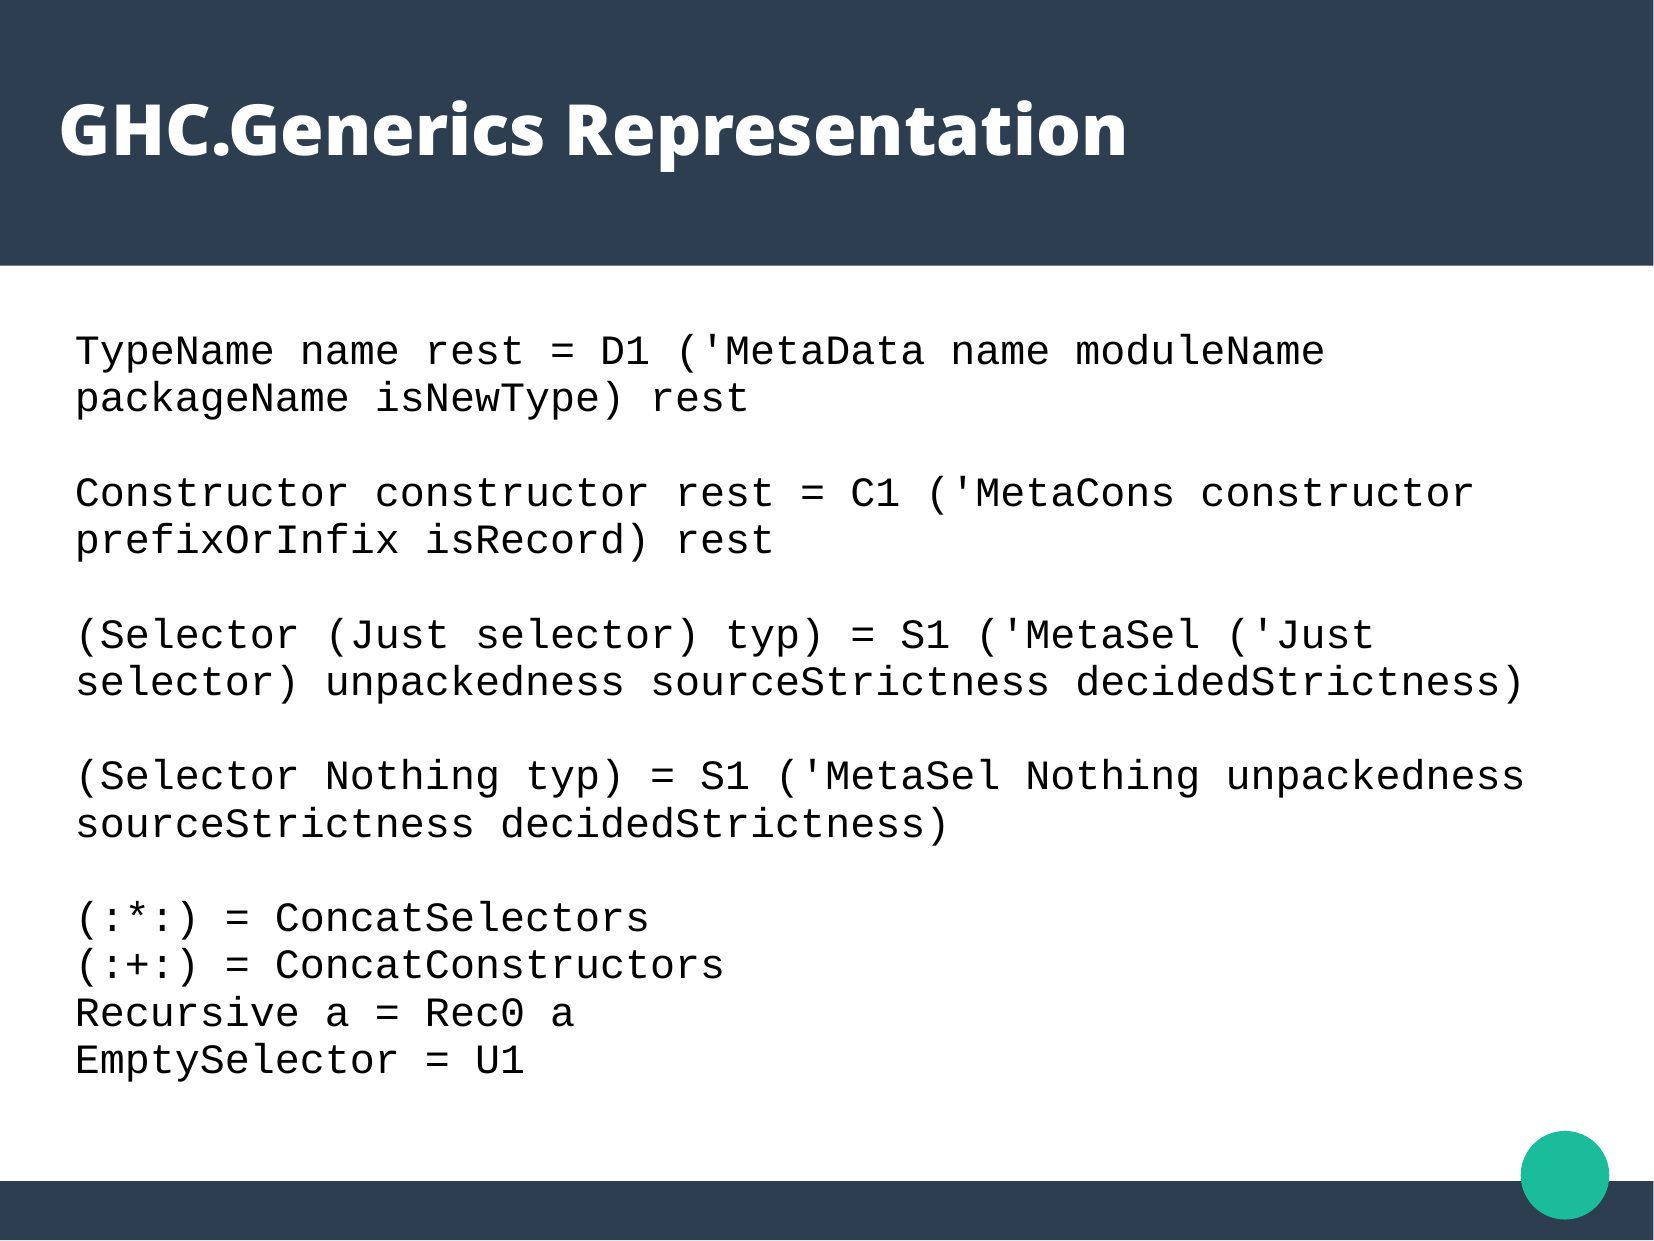

# GHC.Generics Representation
TypeName name rest = D1 ('MetaData name moduleName packageName isNewType) rest
Constructor constructor rest = C1 ('MetaCons constructor prefixOrInfix isRecord) rest
(Selector (Just selector) typ) = S1 ('MetaSel ('Just selector) unpackedness sourceStrictness decidedStrictness)
(Selector Nothing typ) = S1 ('MetaSel Nothing unpackedness sourceStrictness decidedStrictness)
(:*:) = ConcatSelectors
(:+:) = ConcatConstructors
Recursive a = Rec0 a
EmptySelector = U1